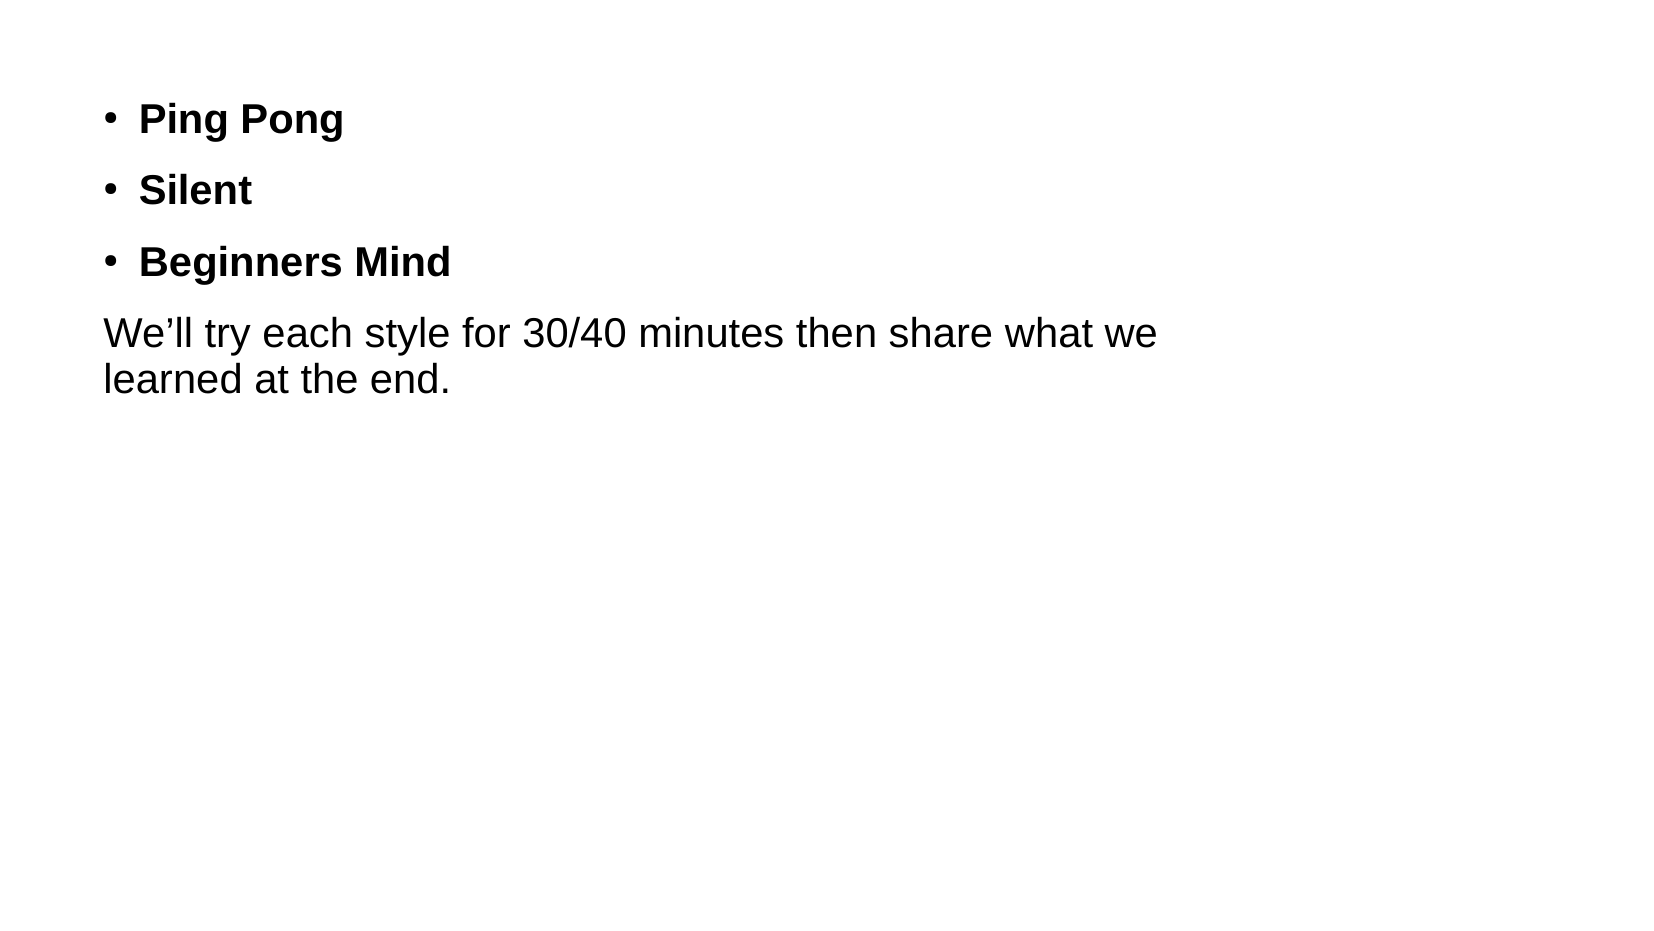

Ping Pong
Silent
Beginners Mind
We’ll try each style for 30/40 minutes then share what we learned at the end.